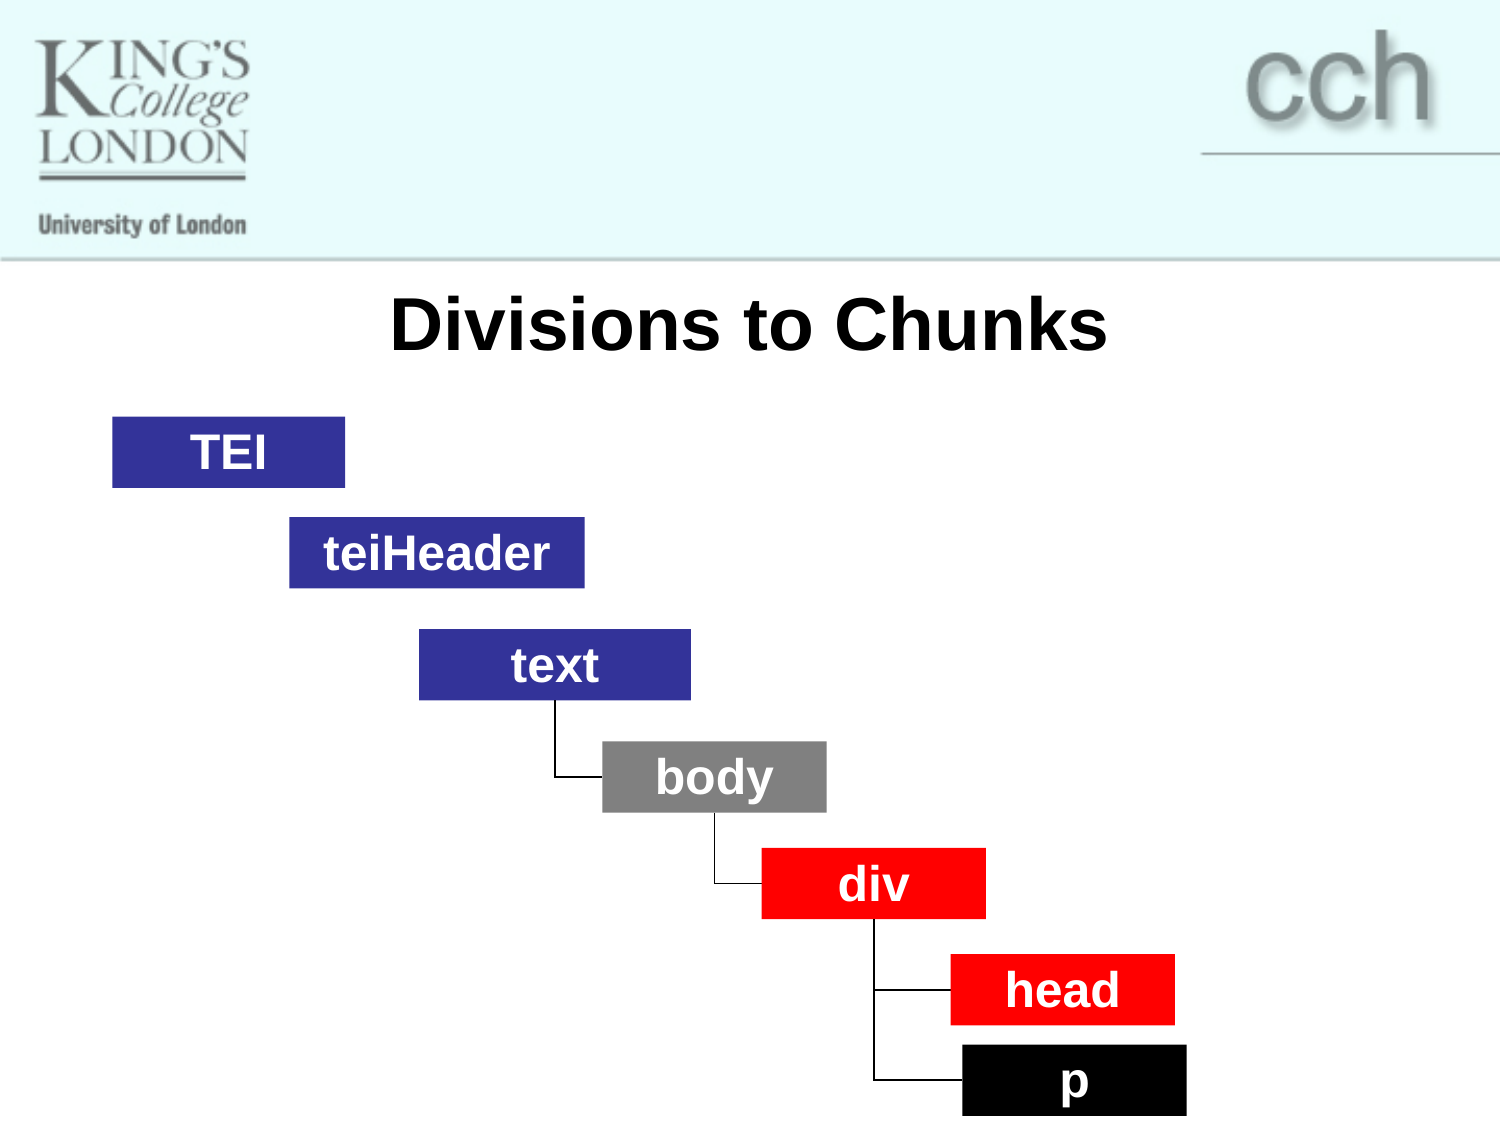

# Divisions to Chunks
TEI
teiHeader
text
body
div
head
p